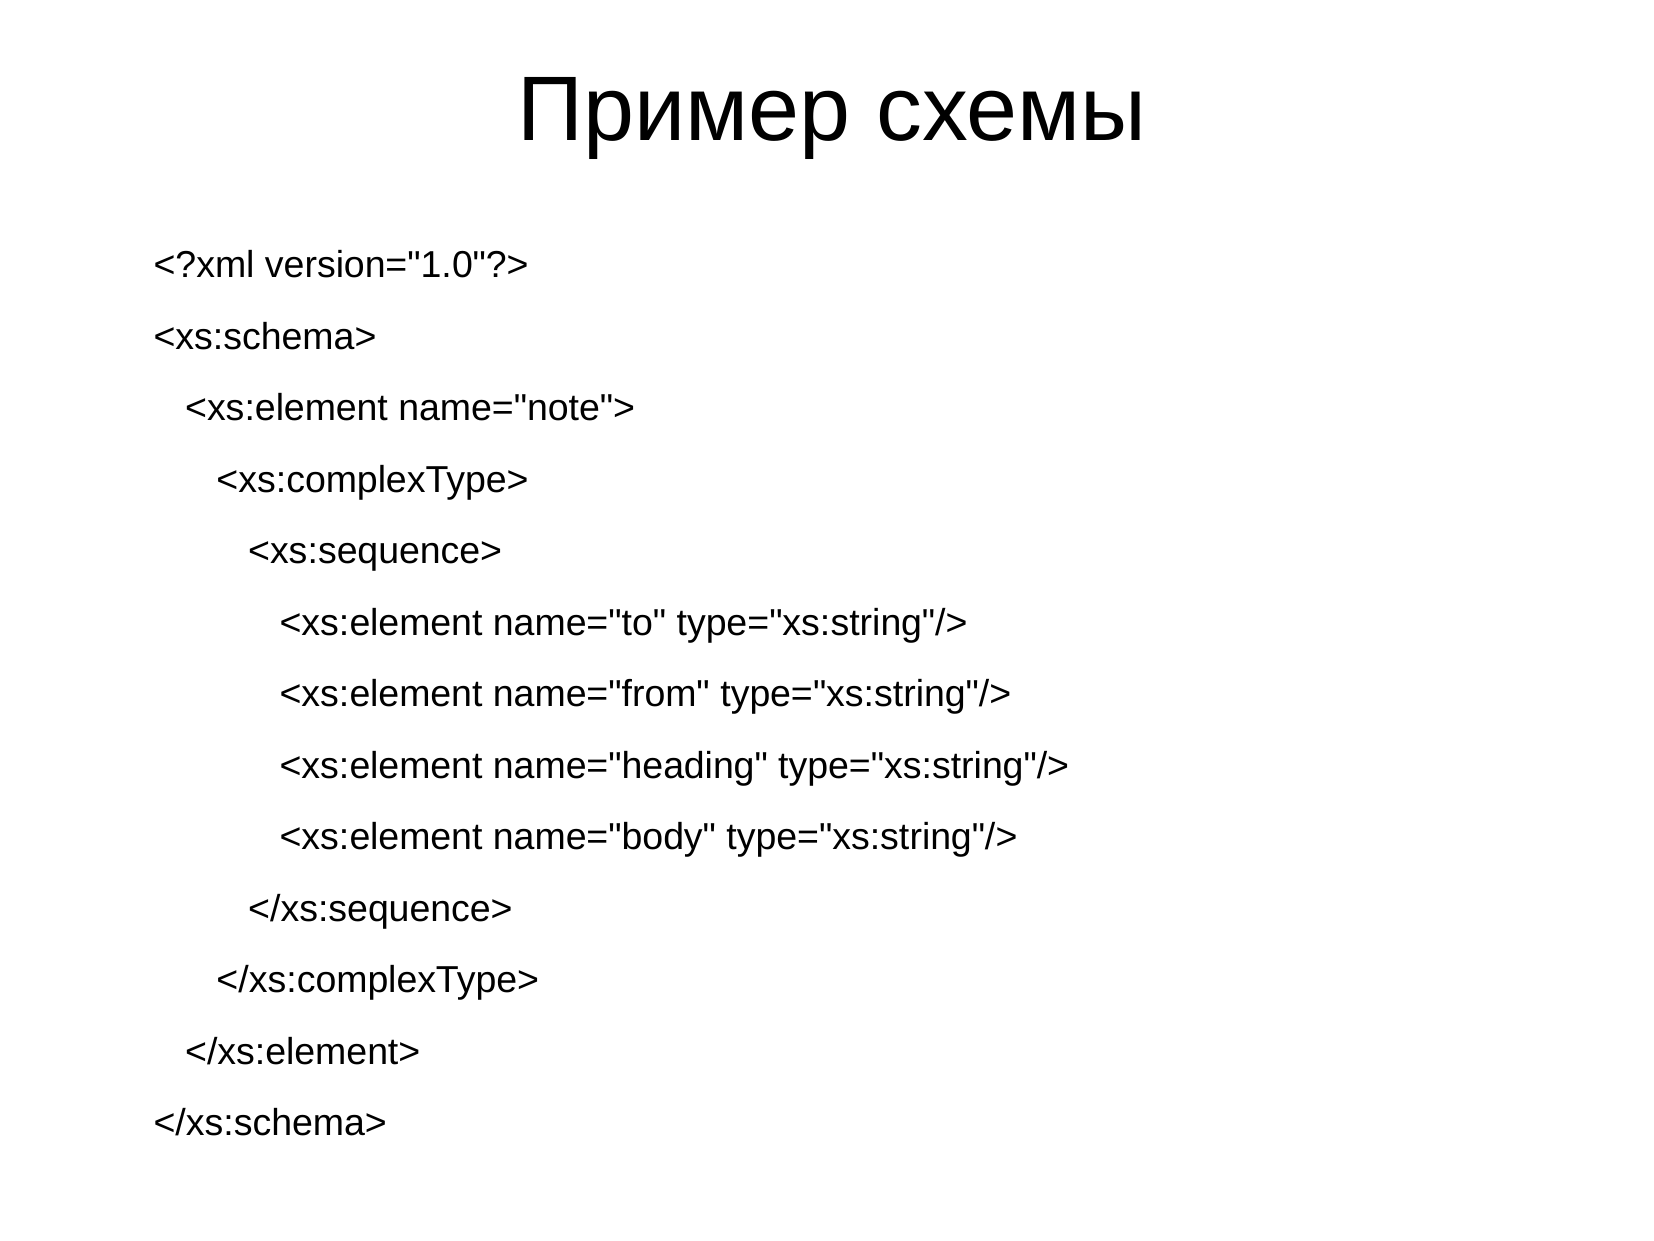

# Пример схемы
<?xml version="1.0"?>
<xs:schema>
 <xs:element name="note">
 <xs:complexType>
 <xs:sequence>
 <xs:element name="to" type="xs:string"/>
 <xs:element name="from" type="xs:string"/>
 <xs:element name="heading" type="xs:string"/>
 <xs:element name="body" type="xs:string"/>
 </xs:sequence>
 </xs:complexType>
 </xs:element>
</xs:schema>